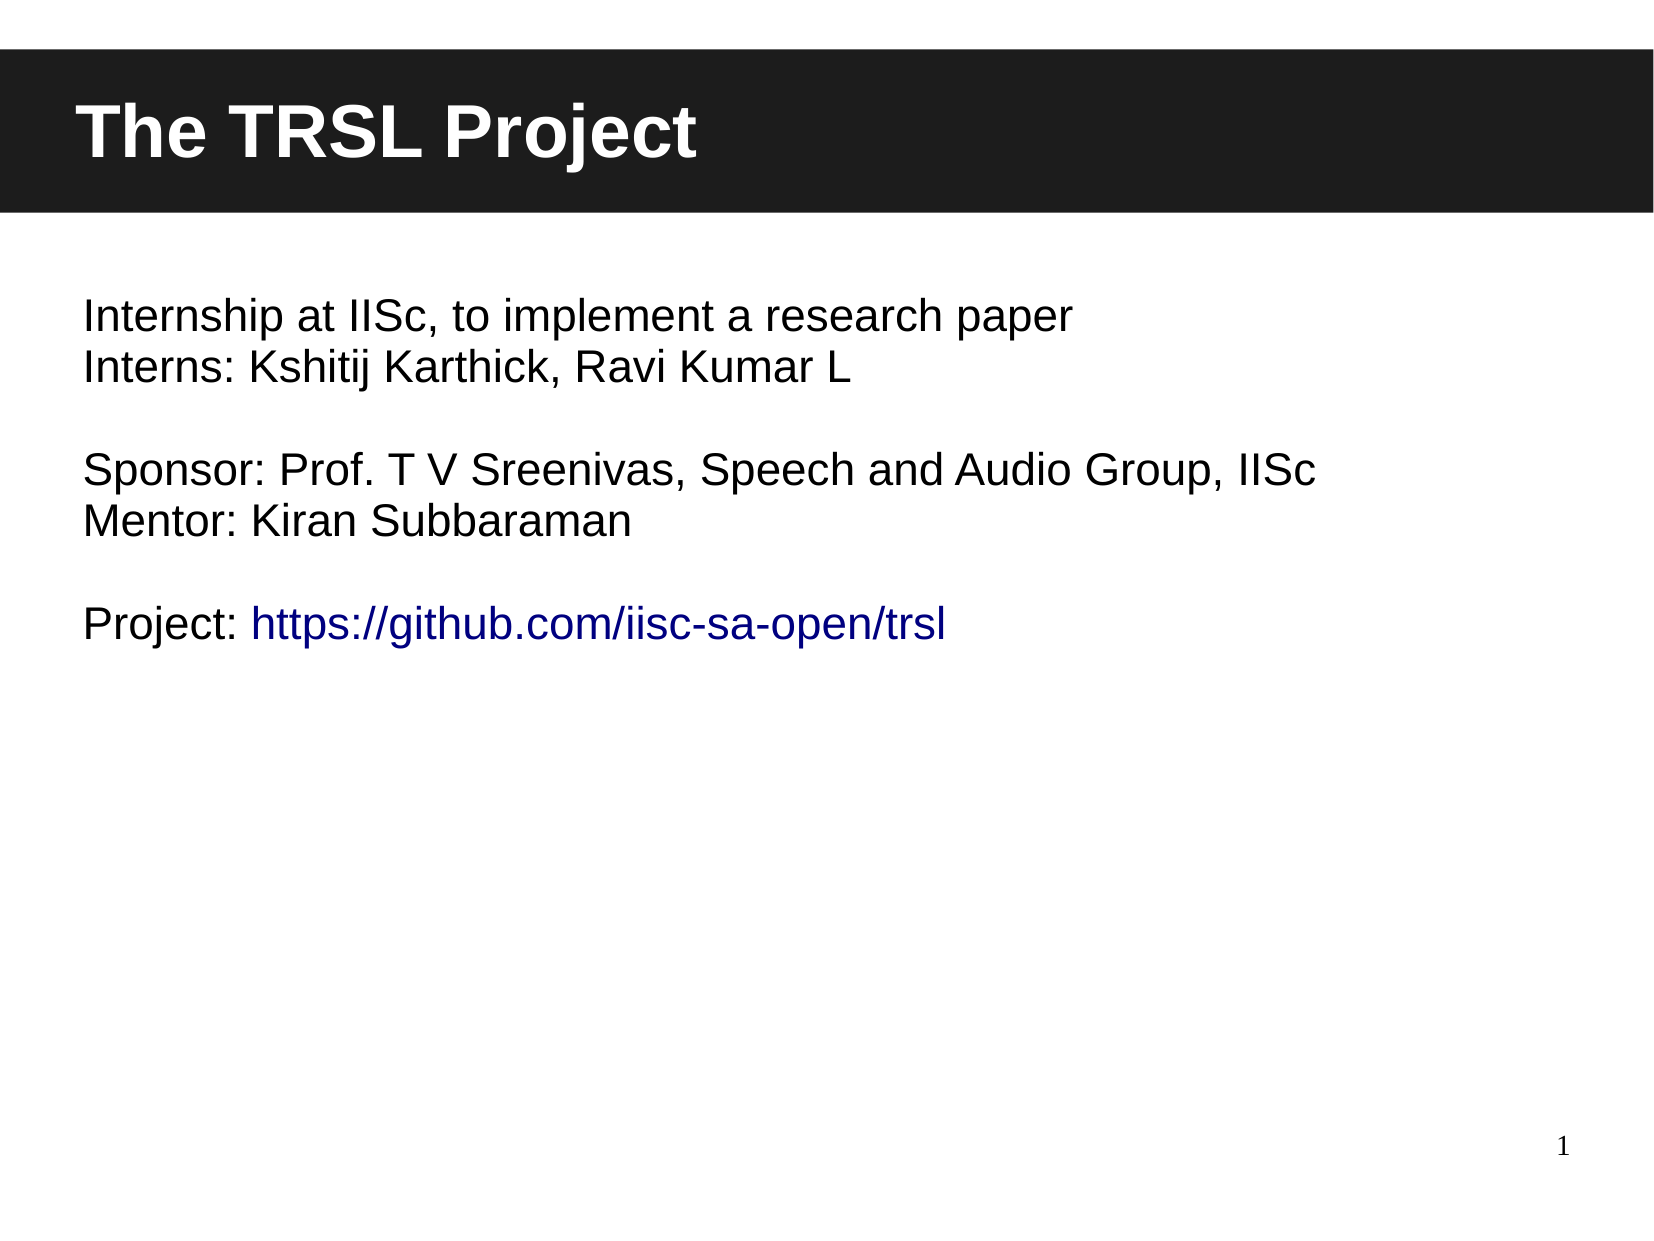

# The TRSL Project
Internship at IISc, to implement a research paper
Interns: Kshitij Karthick, Ravi Kumar L
Sponsor: Prof. T V Sreenivas, Speech and Audio Group, IISc
Mentor: Kiran Subbaraman
Project: https://github.com/iisc-sa-open/trsl
1